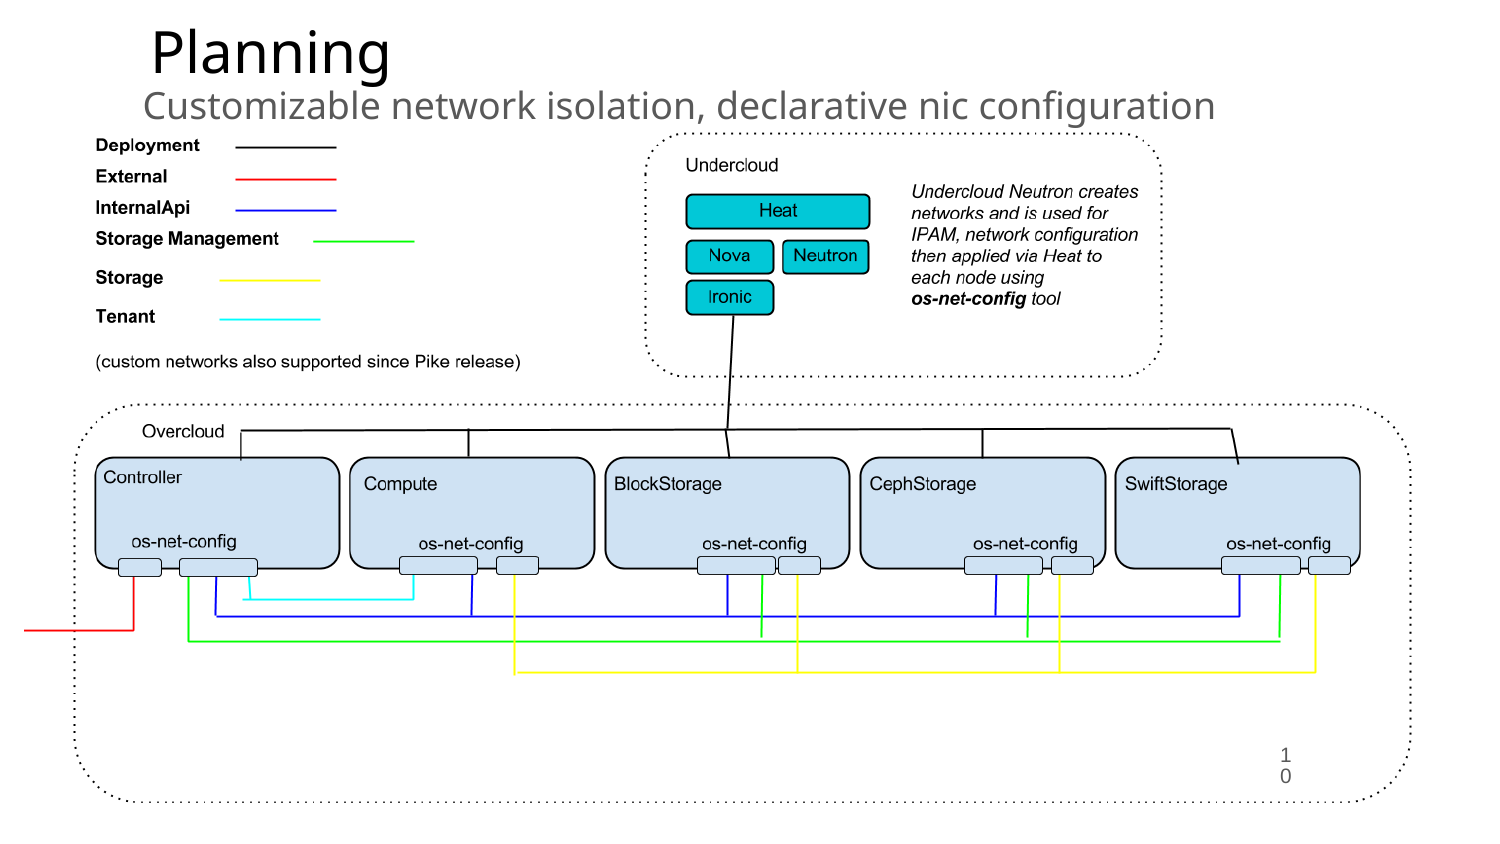

# Planning
Customizable network isolation, declarative nic configuration